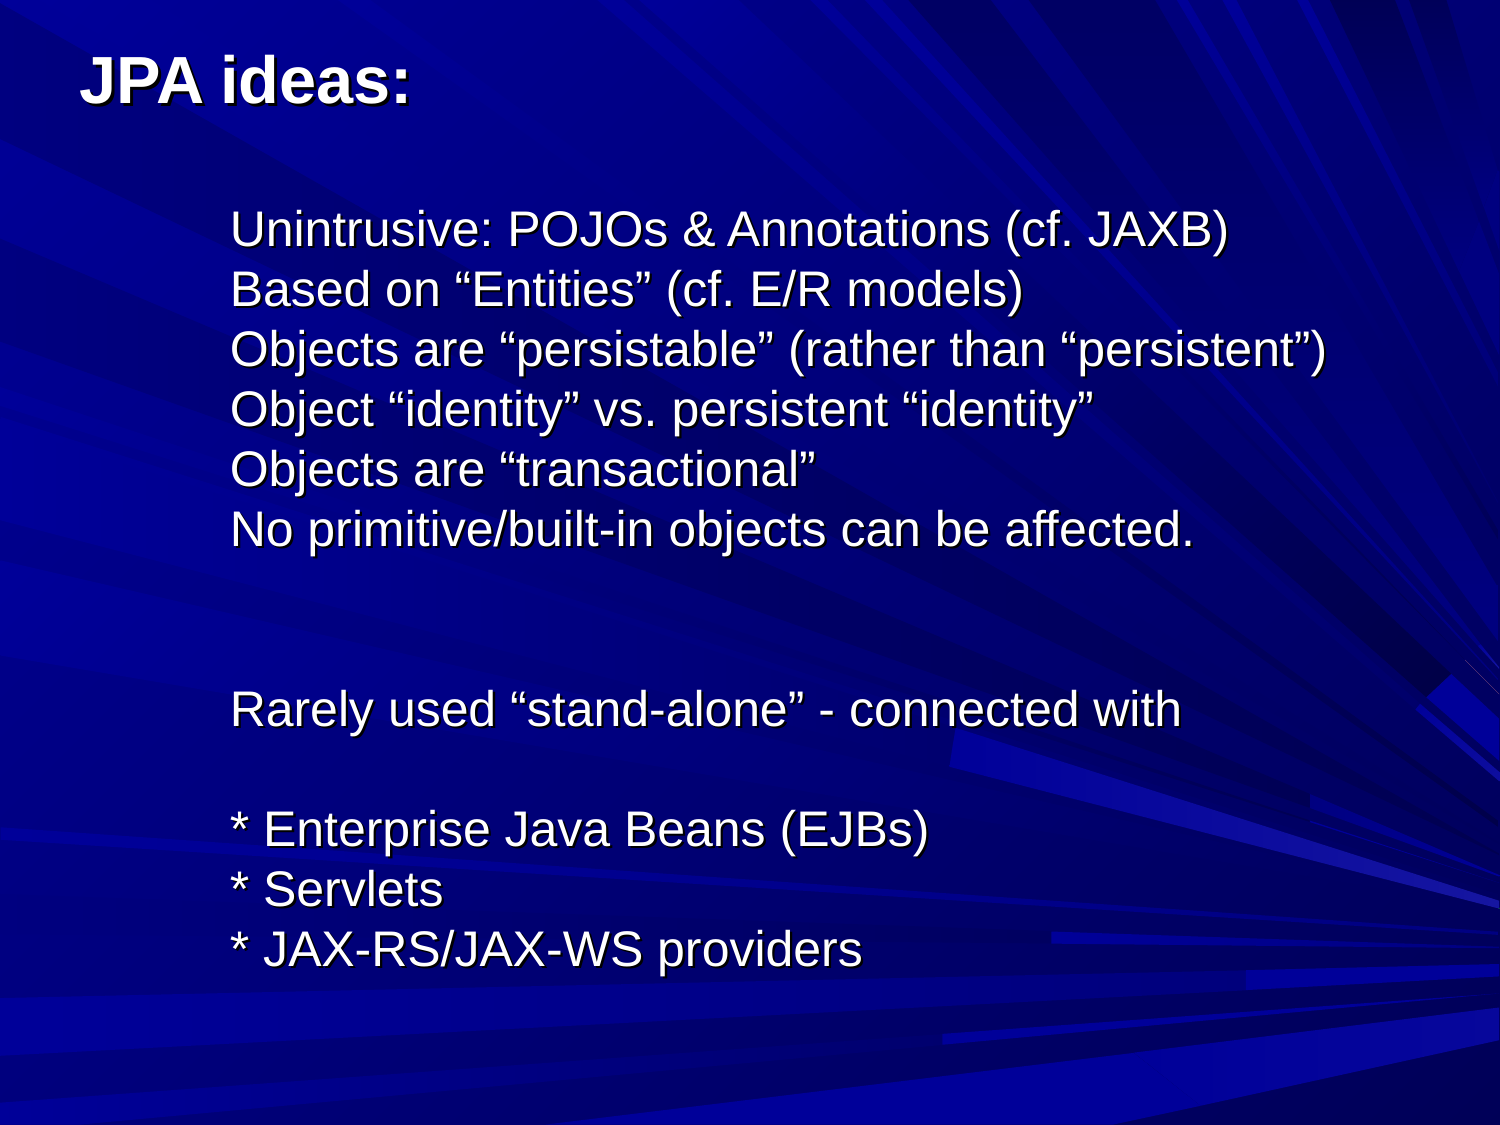

# JPA ideas: Unintrusive: POJOs & Annotations (cf. JAXB) Based on “Entities” (cf. E/R models) Objects are “persistable” (rather than “persistent”) Object “identity” vs. persistent “identity” Objects are “transactional” No primitive/built-in objects can be affected. Rarely used “stand-alone” - connected with * Enterprise Java Beans (EJBs) * Servlets * JAX-RS/JAX-WS providers